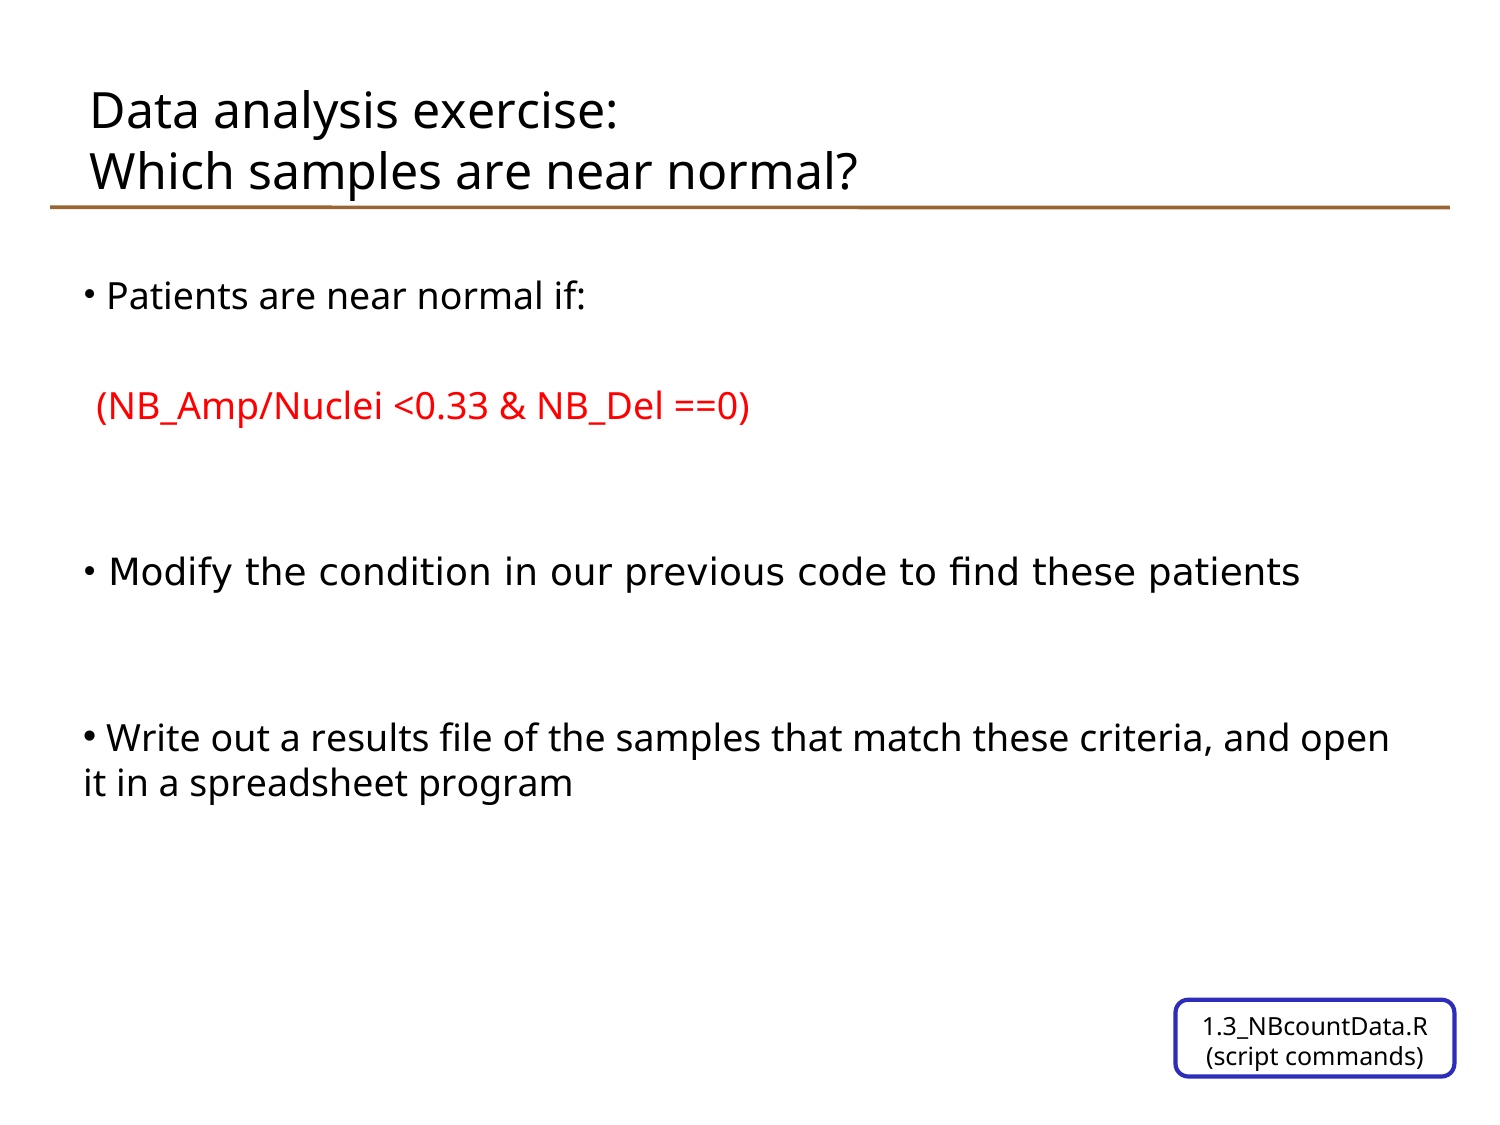

Data analysis exercise:
Which samples are near normal?
 Patients are near normal if:
(NB_Amp/Nuclei <0.33 & NB_Del ==0)
 Modify the condition in our previous code to find these patients
 Write out a results file of the samples that match these criteria, and open it in a spreadsheet program
1.3_NBcountData.R
(script commands)